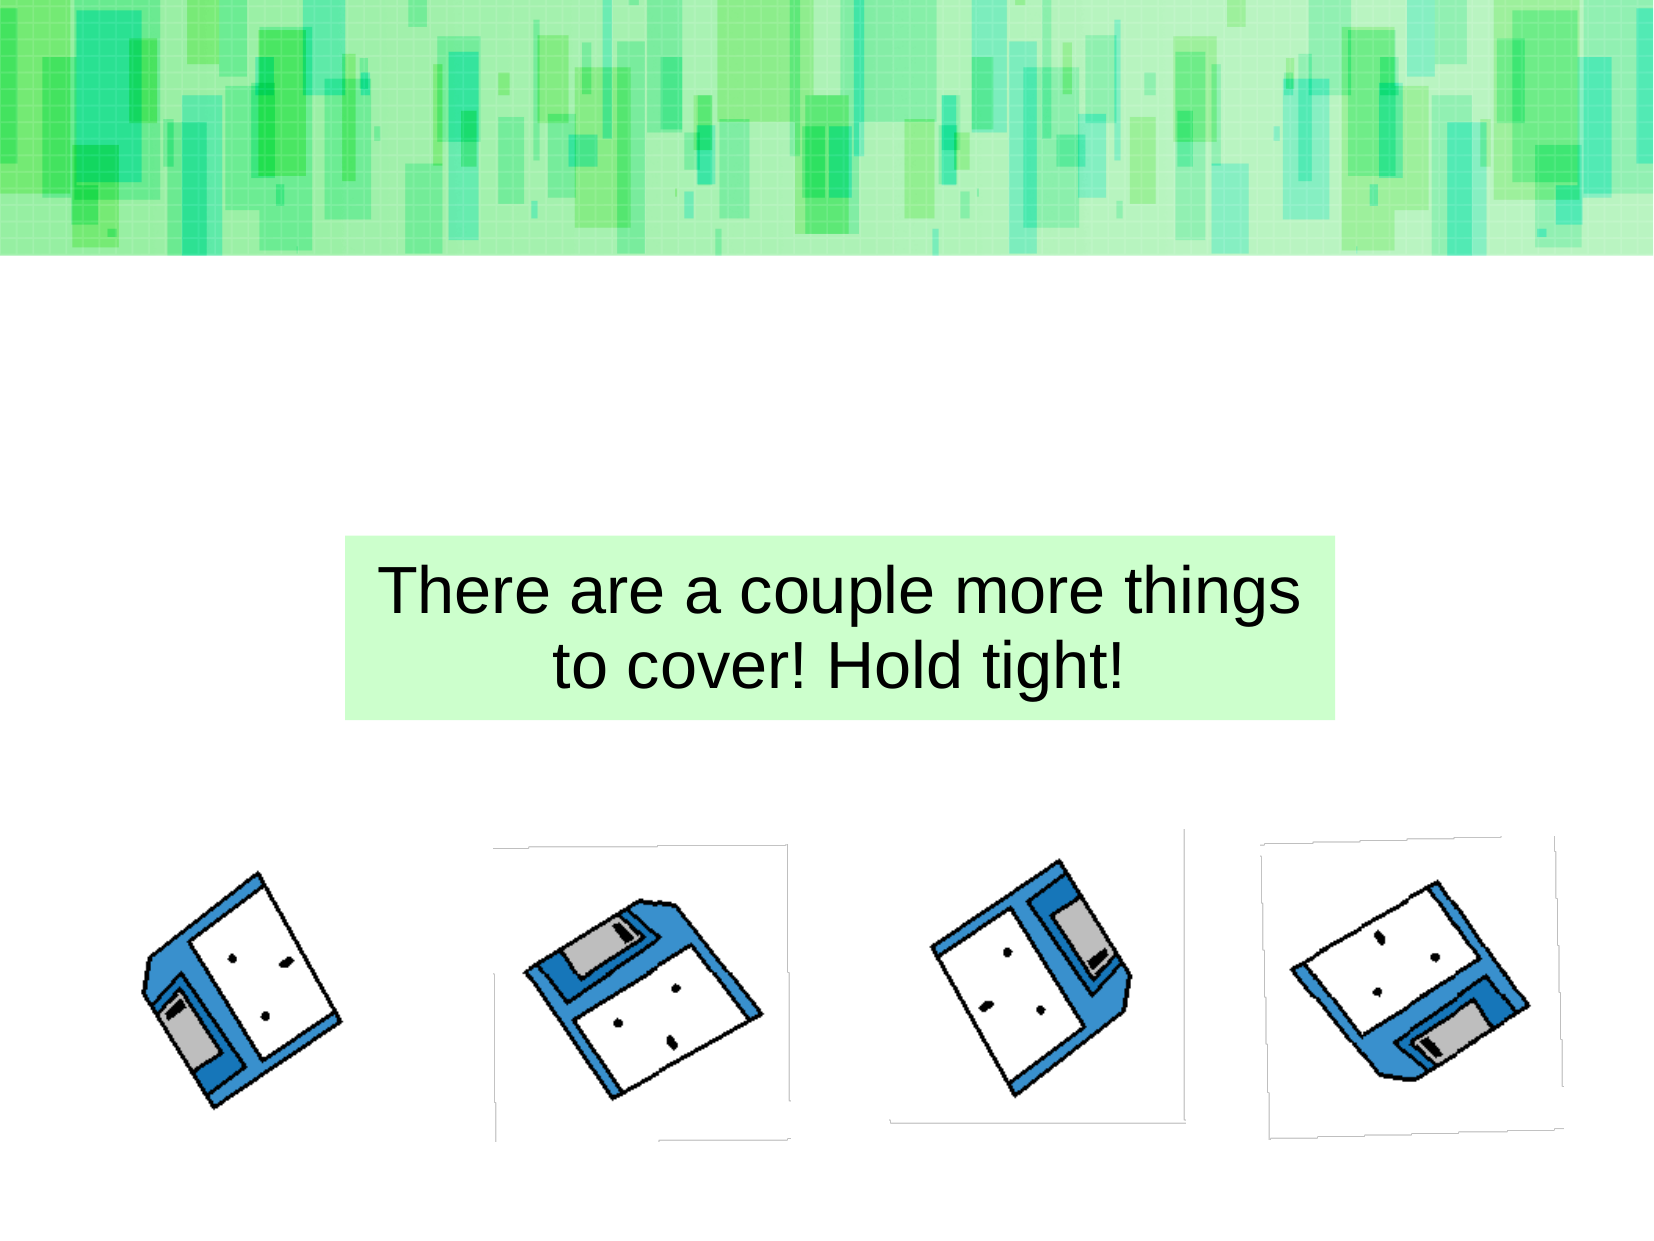

There are a couple more things to cover! Hold tight!